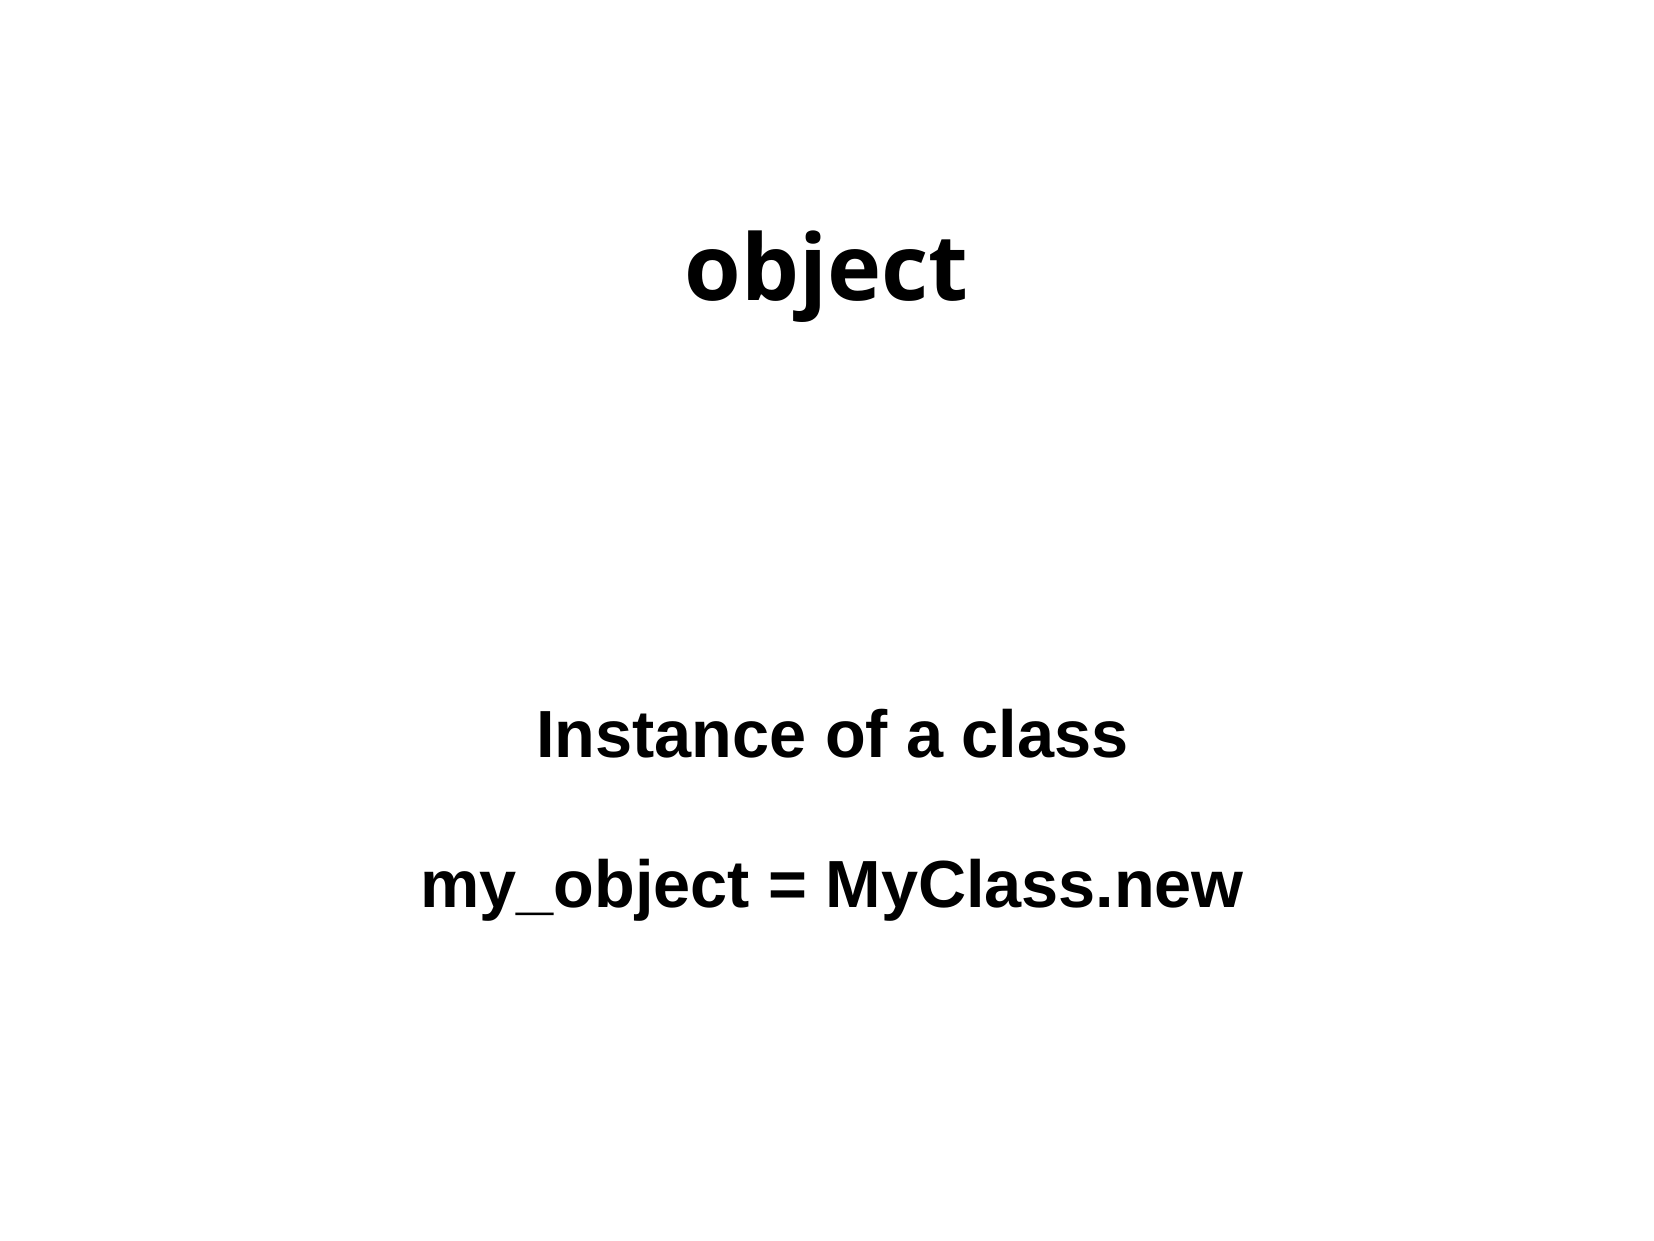

# object
Instance of a class
my_object = MyClass.new